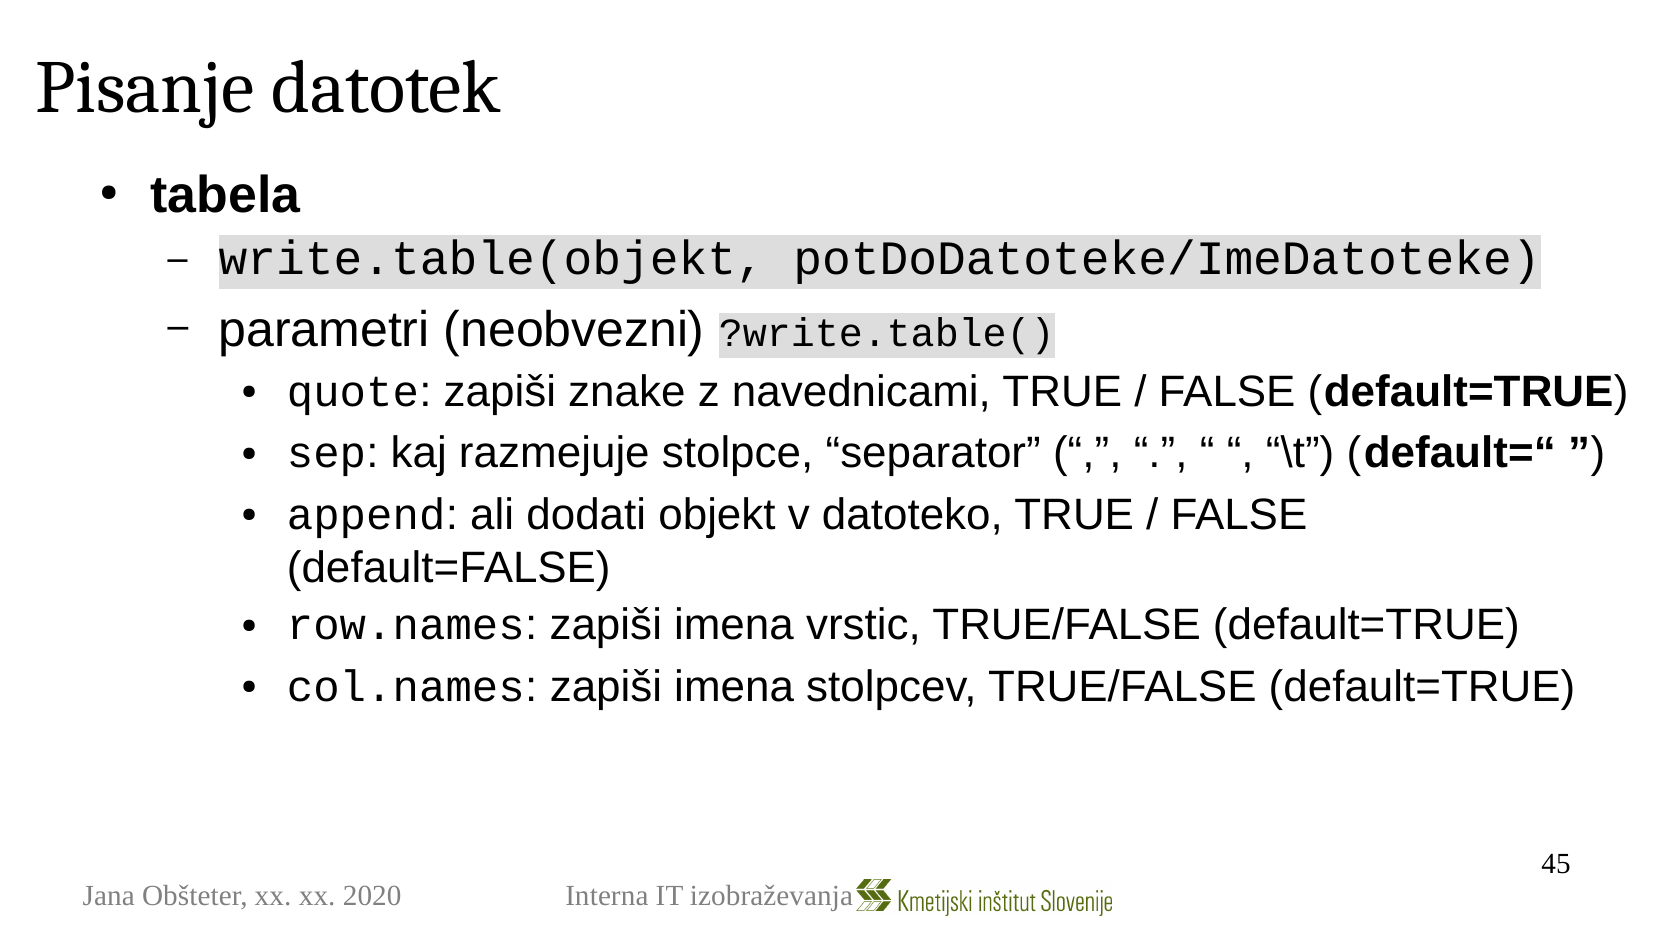

# Pisanje datotek
tabela
write.table(objekt, potDoDatoteke/ImeDatoteke)
parametri (neobvezni) ?write.table()
quote: zapiši znake z navednicami, TRUE / FALSE (default=TRUE)
sep: kaj razmejuje stolpce, “separator” (“,”, “.”, “ “, “\t”) (default=“ ”)
append: ali dodati objekt v datoteko, TRUE / FALSE (default=FALSE)
row.names: zapiši imena vrstic, TRUE/FALSE (default=TRUE)
col.names: zapiši imena stolpcev, TRUE/FALSE (default=TRUE)
45